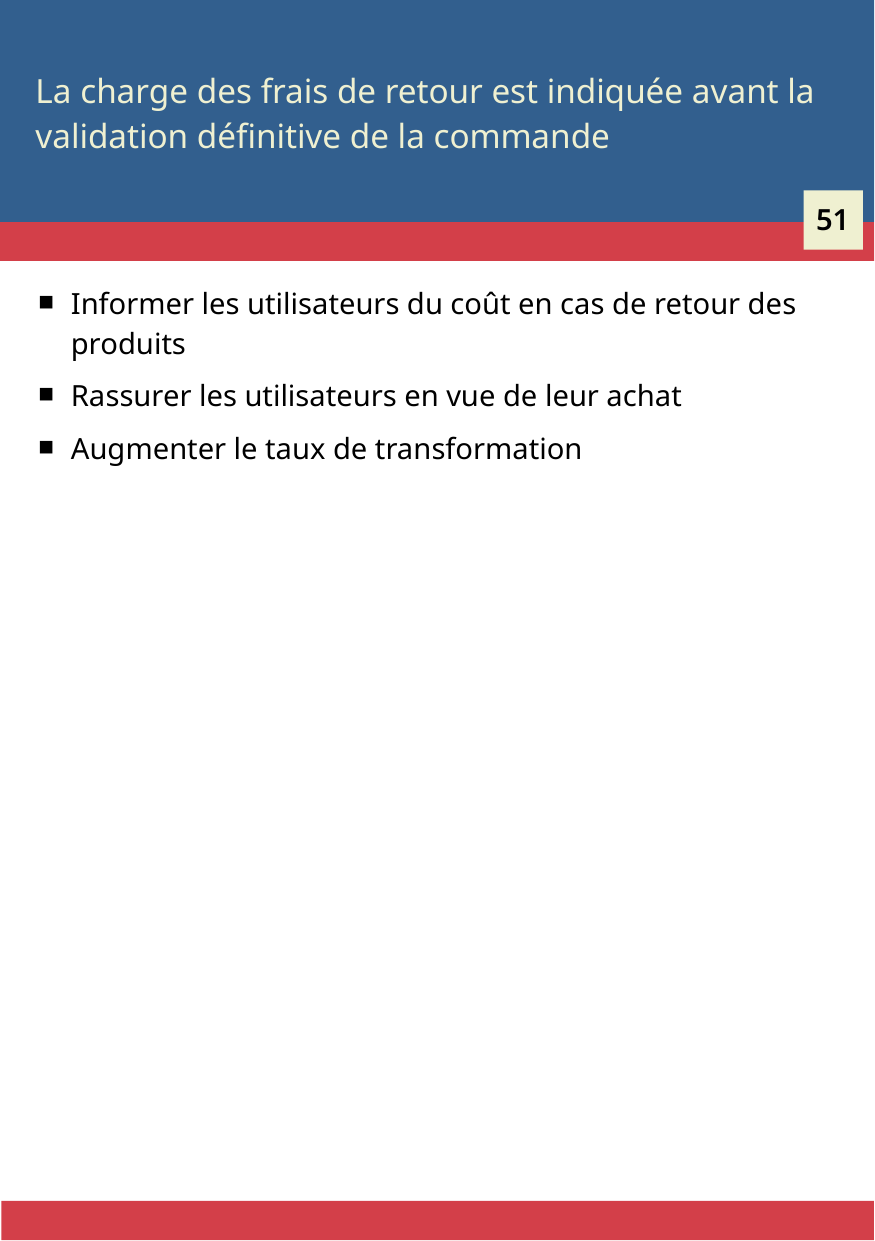

# La charge des frais de retour est indiquée avant la validation définitive de la commande
51
Informer les utilisateurs du coût en cas de retour des produits
Rassurer les utilisateurs en vue de leur achat
Augmenter le taux de transformation